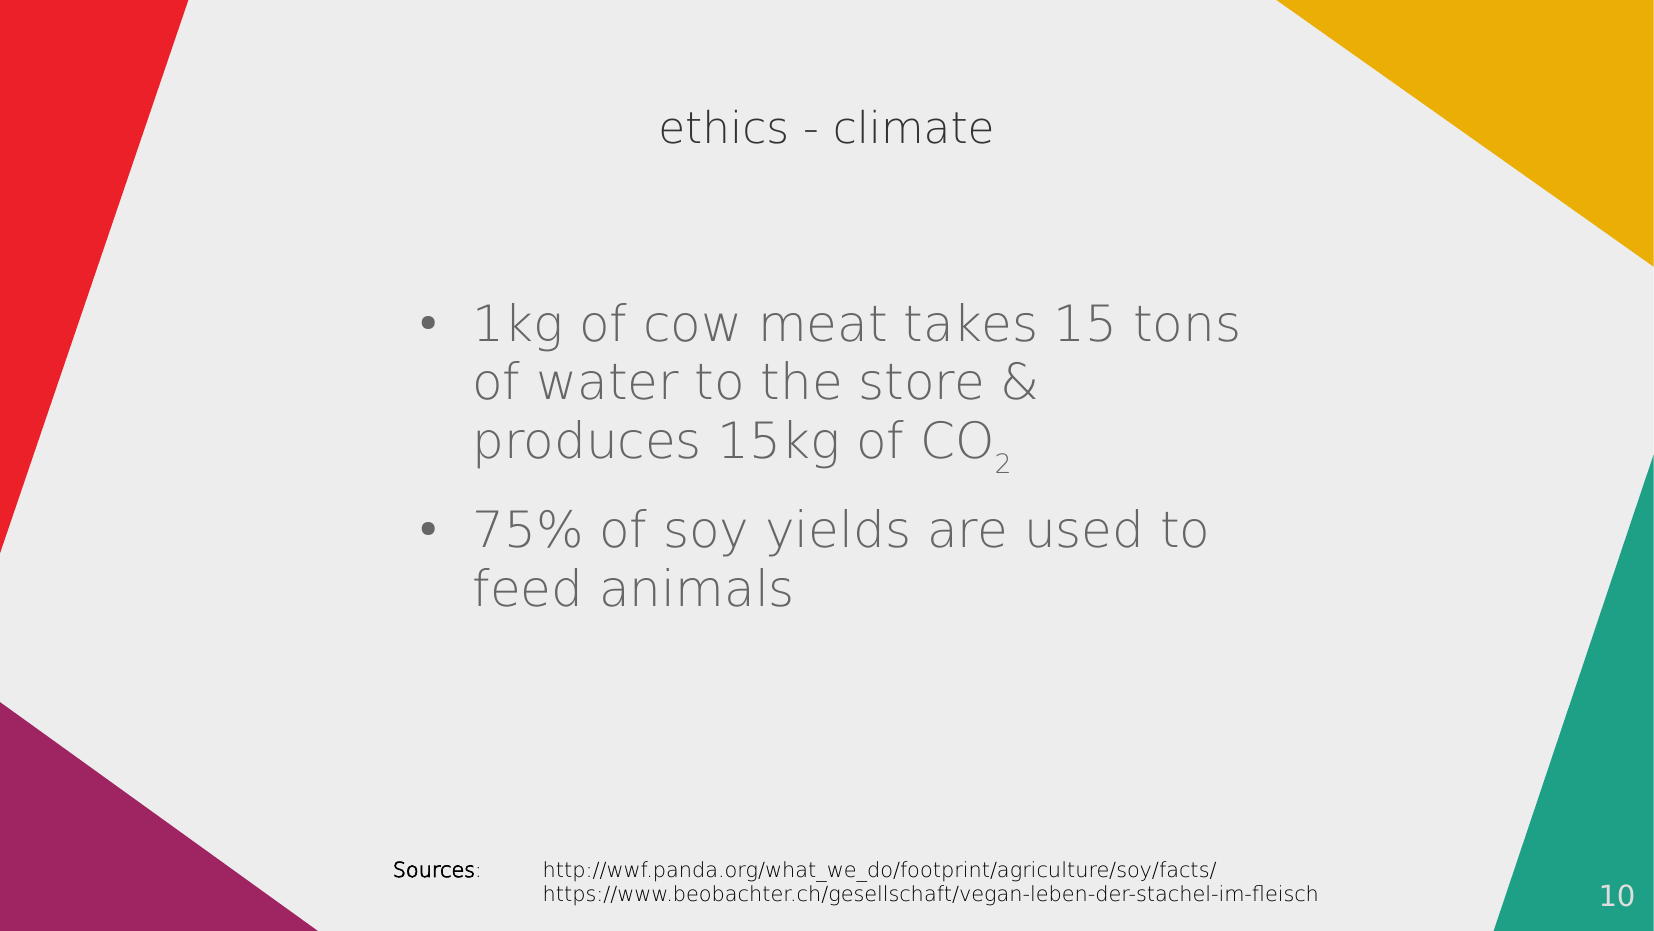

# ethics - climate
1kg of cow meat takes 15 tons of water to the store & produces 15kg of CO2
75% of soy yields are used to feed animals
Sources:	http://wwf.panda.org/what_we_do/footprint/agriculture/soy/facts/
		https://www.beobachter.ch/gesellschaft/vegan-leben-der-stachel-im-fleisch
10